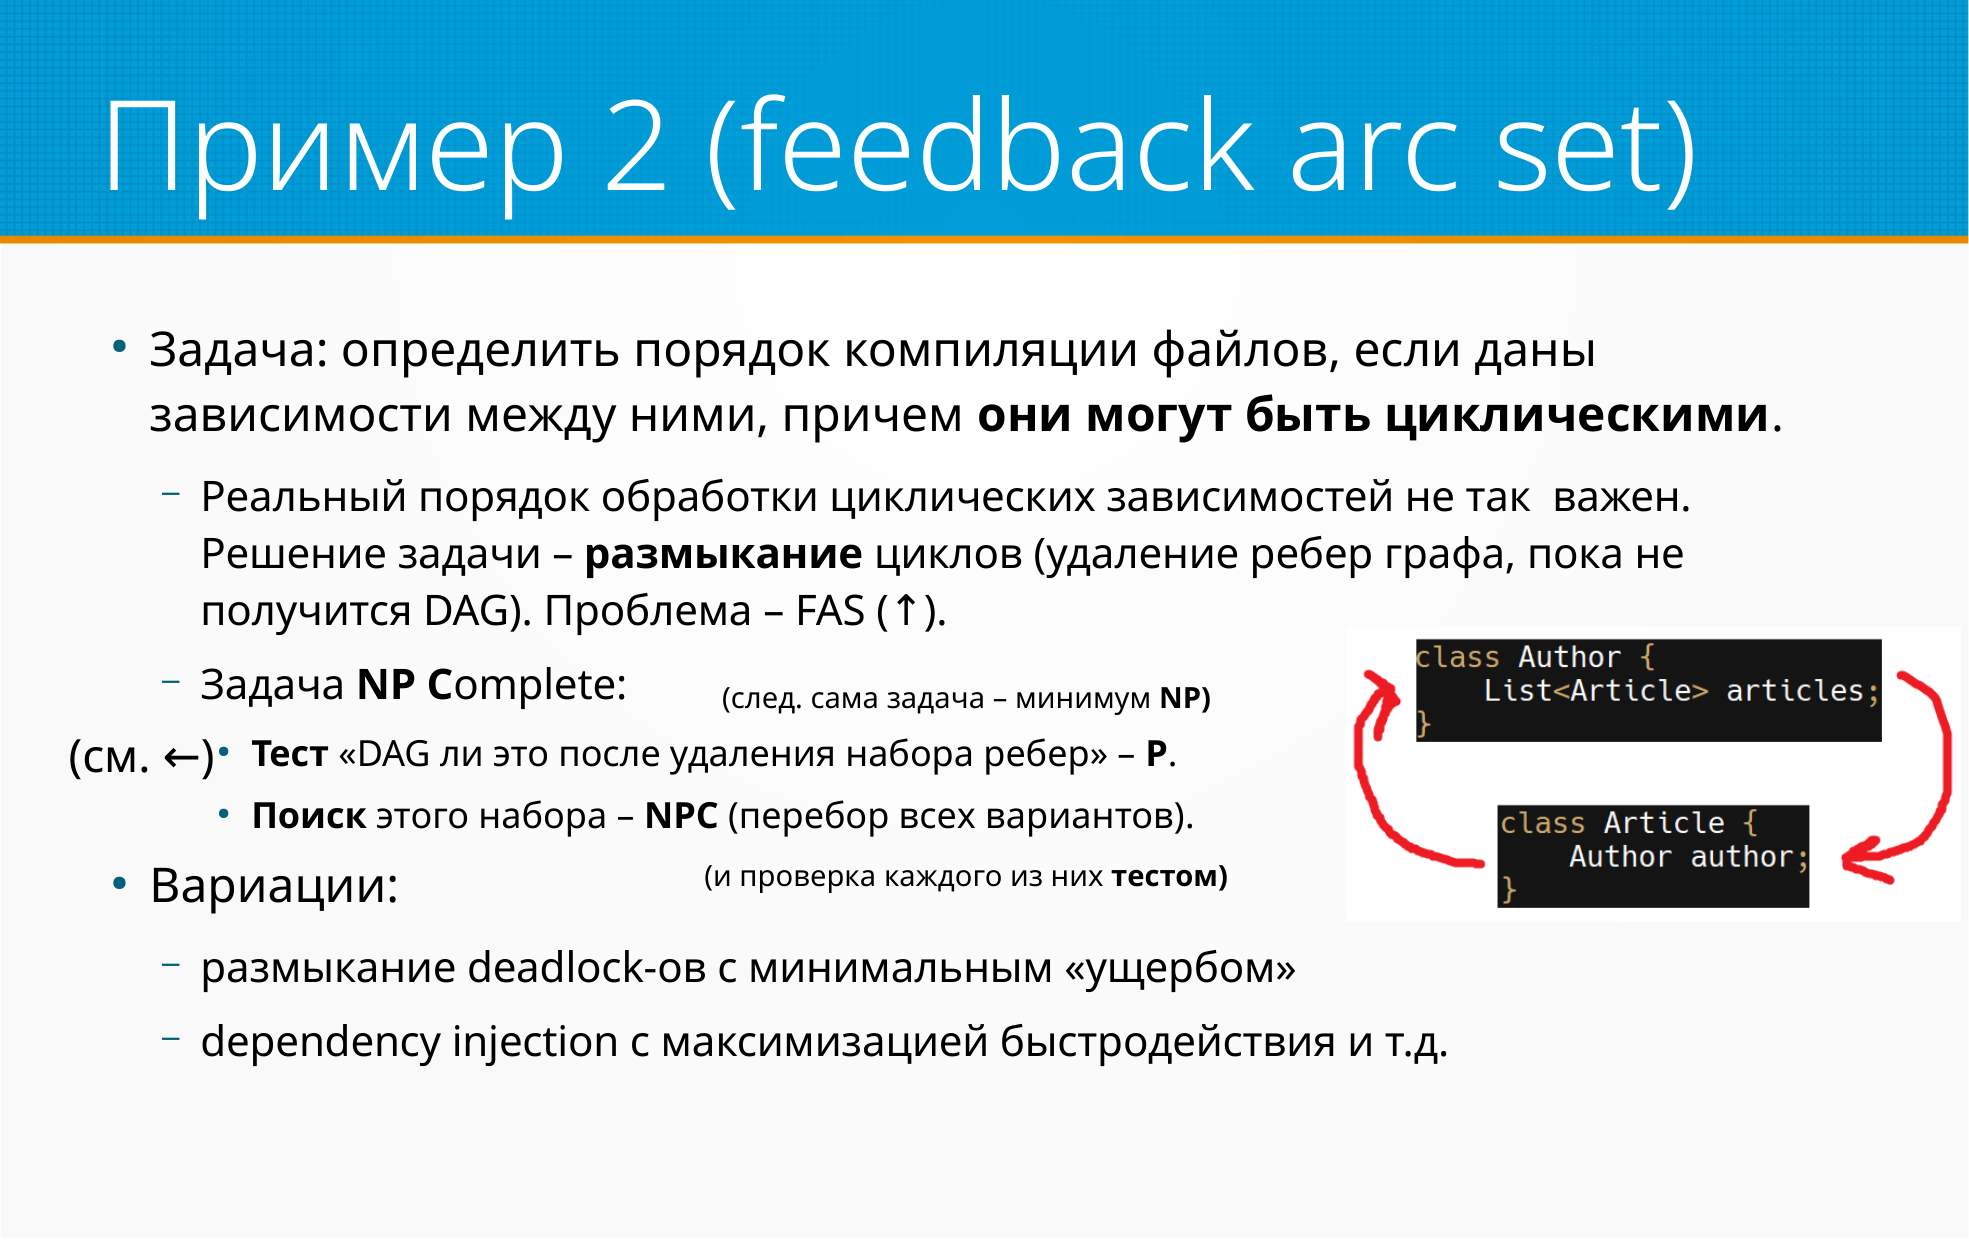

# Пример 2 (feedback arc set)
Задача: определить порядок компиляции файлов, если даны зависимости между ними, причем они могут быть циклическими.
Реальный порядок обработки циклических зависимостей не так важен. Решение задачи – размыкание циклов (удаление ребер графа, пока не получится DAG). Проблема – FAS (↑).
Задача NP Complete:
Тест «DAG ли это после удаления набора ребер» – P.
Поиск этого набора – NPC (перебор всех вариантов).
Вариации:
размыкание deadlock-ов с минимальным «ущербом»
dependency injection с максимизацией быстродействия и т.д.
(след. сама задача – минимум NP)
(см. ←)
(и проверка каждого из них тестом)